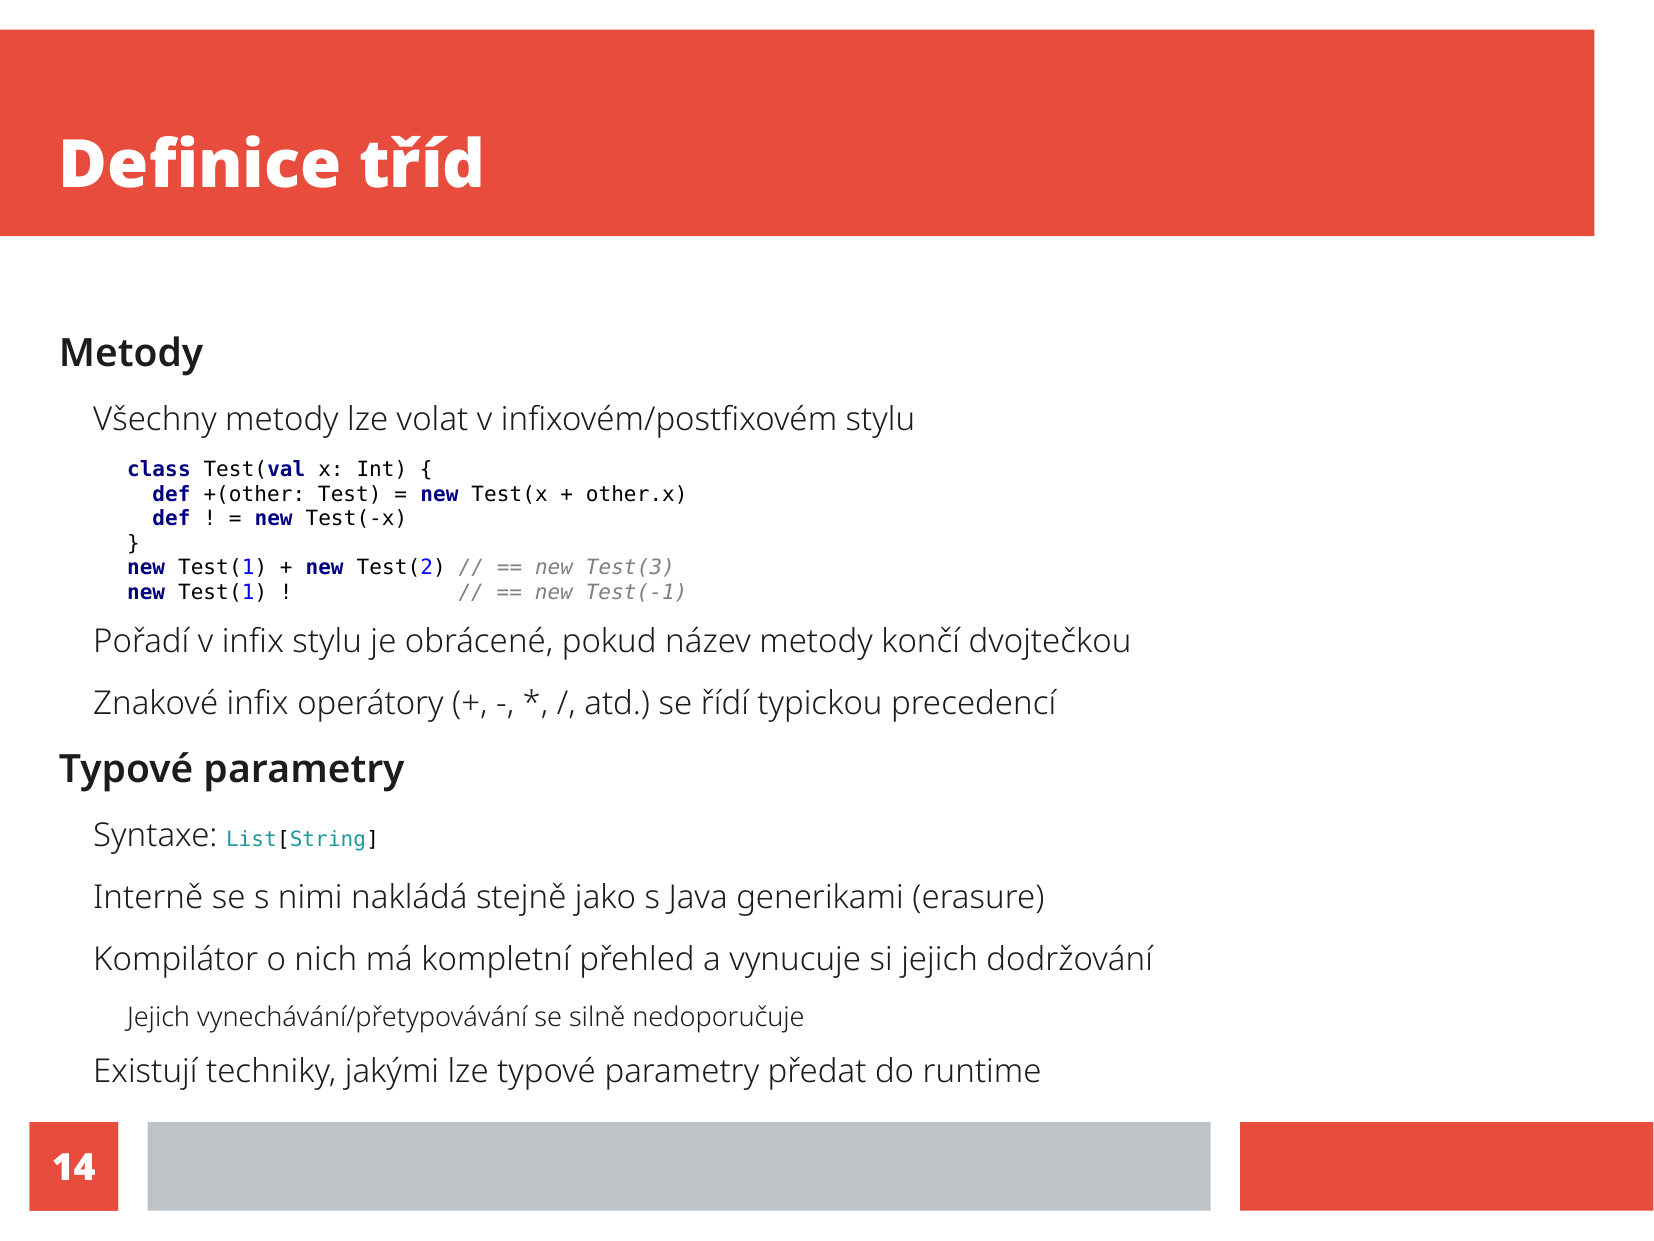

# Definice tříd
Metody
Všechny metody lze volat v infixovém/postfixovém stylu
class Test(val x: Int) {
 def +(other: Test) = new Test(x + other.x)
 def ! = new Test(-x)
}
new Test(1) + new Test(2) // == new Test(3)
new Test(1) ! // == new Test(-1)
Pořadí v infix stylu je obrácené, pokud název metody končí dvojtečkou
Znakové infix operátory (+, -, *, /, atd.) se řídí typickou precedencí
Typové parametry
Syntaxe: List[String]
Interně se s nimi nakládá stejně jako s Java generikami (erasure)
Kompilátor o nich má kompletní přehled a vynucuje si jejich dodržování
Jejich vynechávání/přetypovávání se silně nedoporučuje
Existují techniky, jakými lze typové parametry předat do runtime
14